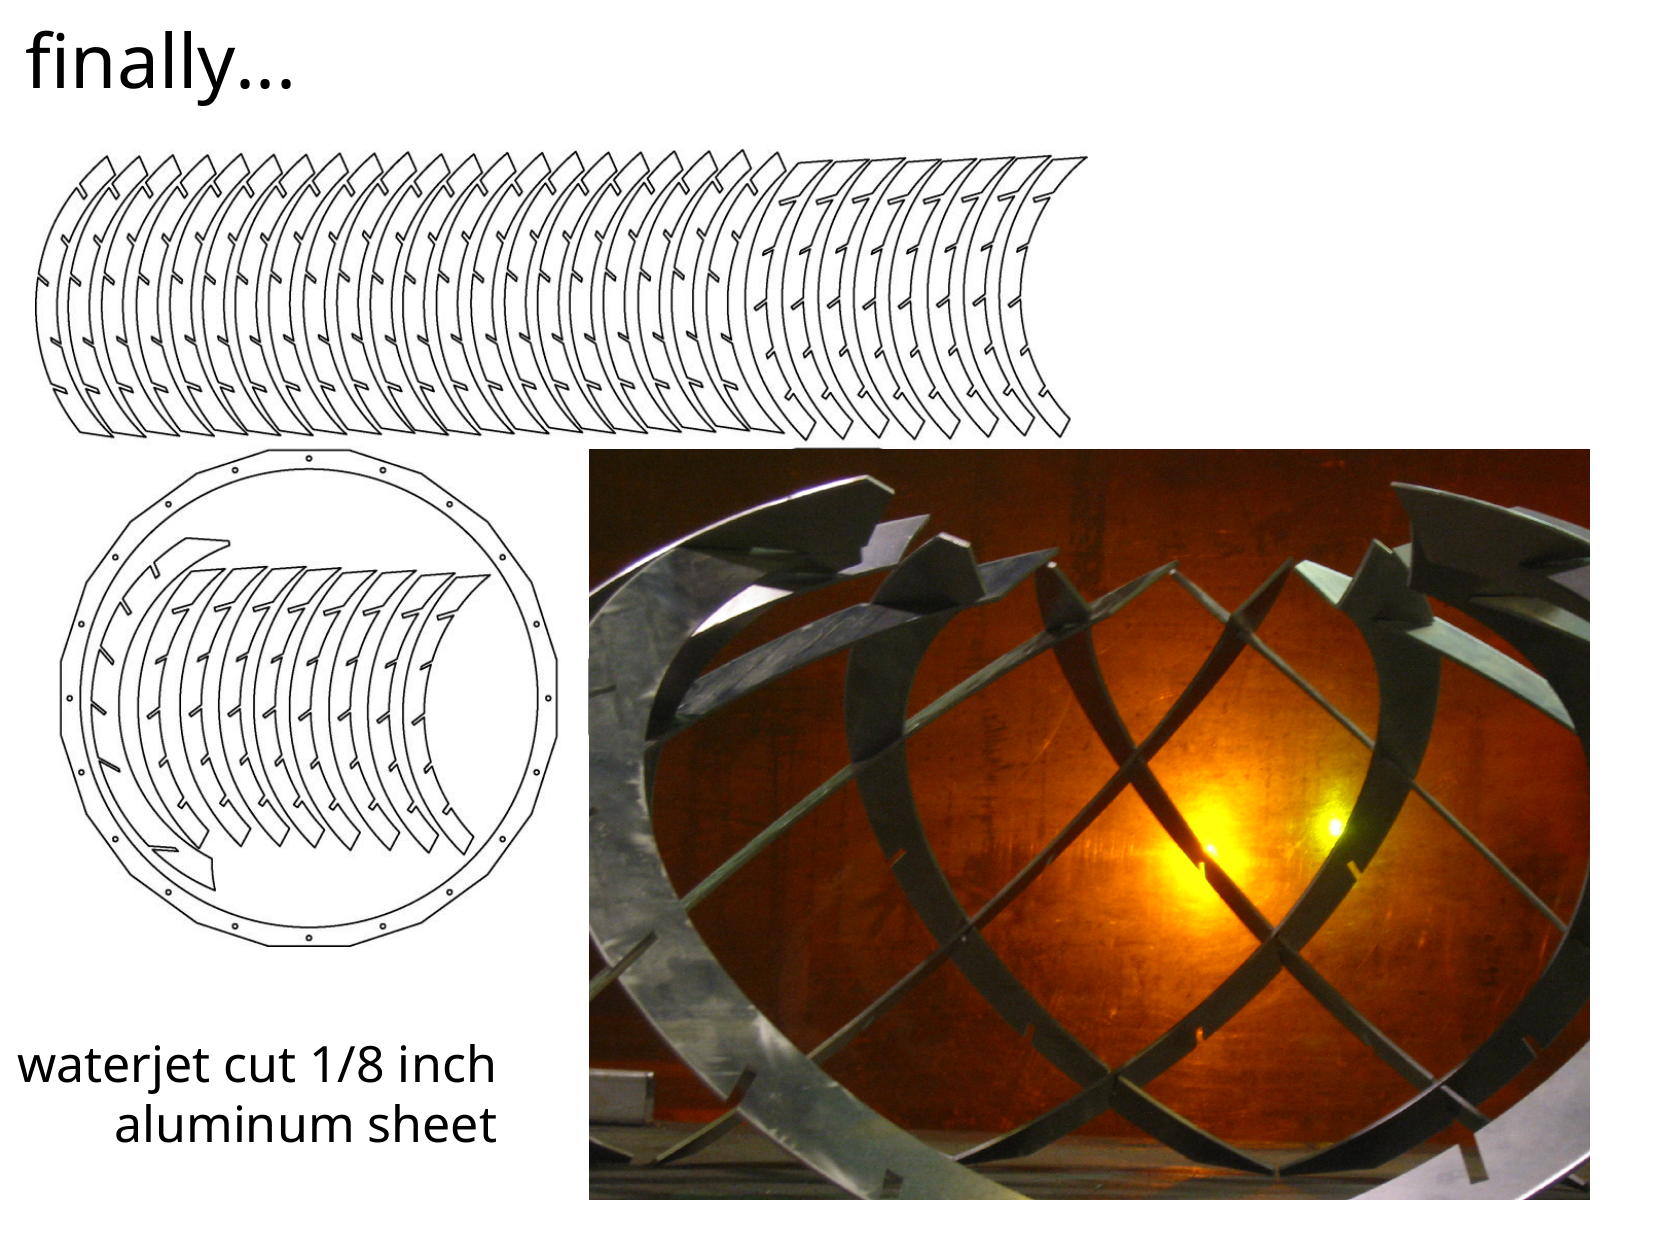

# finally...
waterjet cut 1/8 inch
aluminum sheet